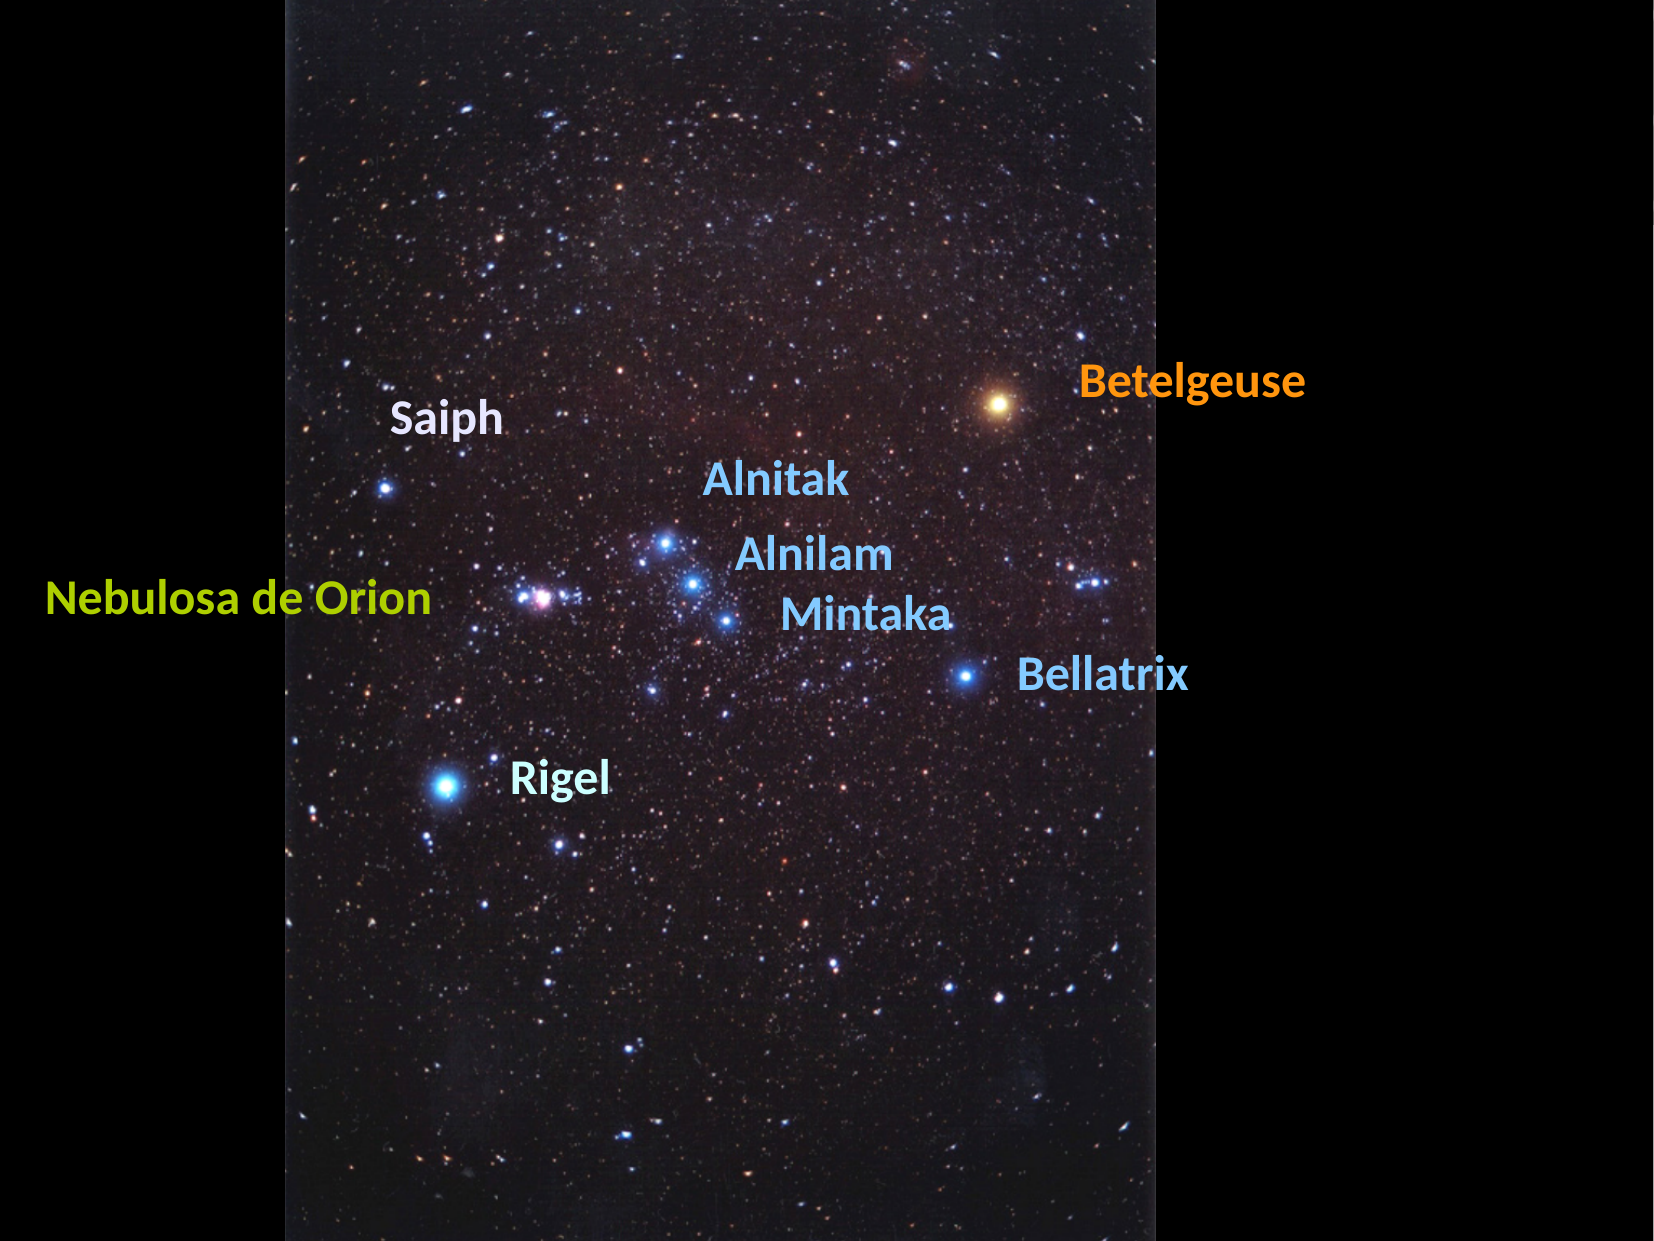

Betelgeuse
Saiph
Alnitak
Alnilam
Nebulosa de Orion
Mintaka
Bellatrix
Rigel
Oct 02, 2019
Asorey IPAC 2019 U02C02
14